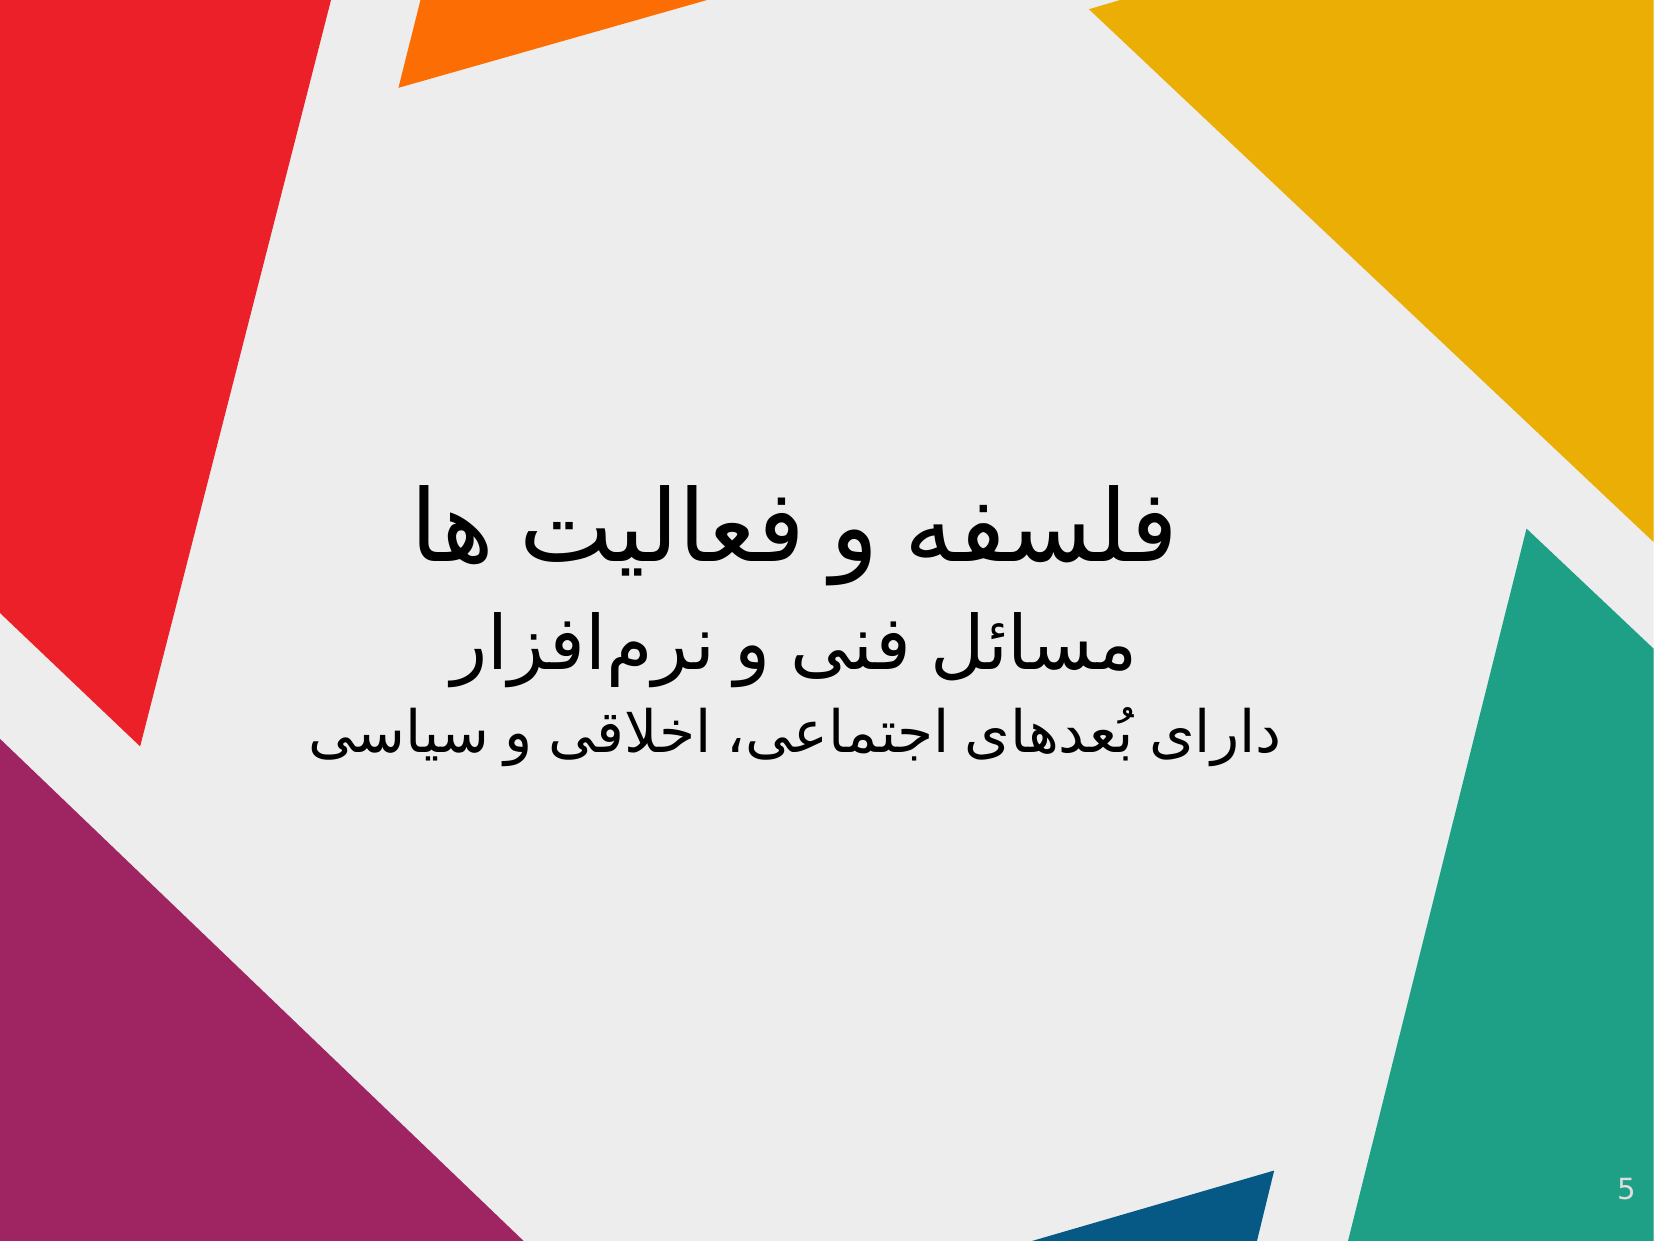

فلسفه و فعالیت ها
مسائل فنی و نرم‌افزار
دارای بُعدهای اجتماعی، اخلاقی و سیاسی
5